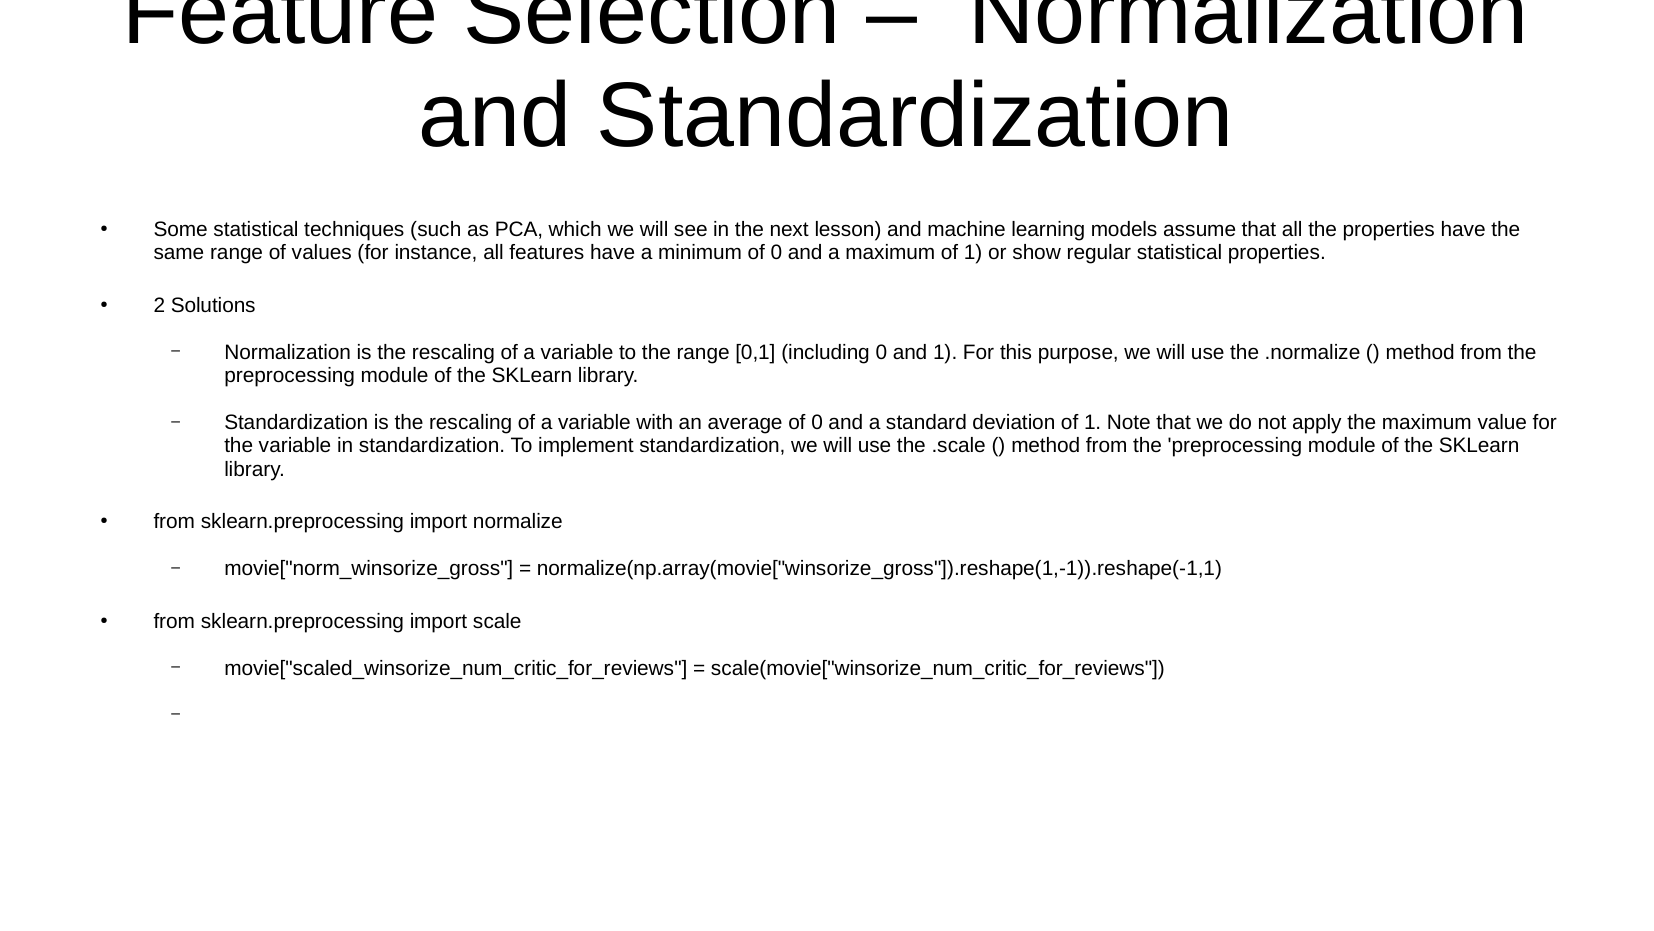

# Feature Selection – Normalization and Standardization
Some statistical techniques (such as PCA, which we will see in the next lesson) and machine learning models assume that all the properties have the same range of values (for instance, all features have a minimum of 0 and a maximum of 1) or show regular statistical properties.
2 Solutions
Normalization is the rescaling of a variable to the range [0,1] (including 0 and 1). For this purpose, we will use the .normalize () method from the preprocessing module of the SKLearn library.
Standardization is the rescaling of a variable with an average of 0 and a standard deviation of 1. Note that we do not apply the maximum value for the variable in standardization. To implement standardization, we will use the .scale () method from the 'preprocessing module of the SKLearn library.
from sklearn.preprocessing import normalize
movie["norm_winsorize_gross"] = normalize(np.array(movie["winsorize_gross"]).reshape(1,-1)).reshape(-1,1)
from sklearn.preprocessing import scale
​movie["scaled_winsorize_num_critic_for_reviews"] = scale(movie["winsorize_num_critic_for_reviews"])